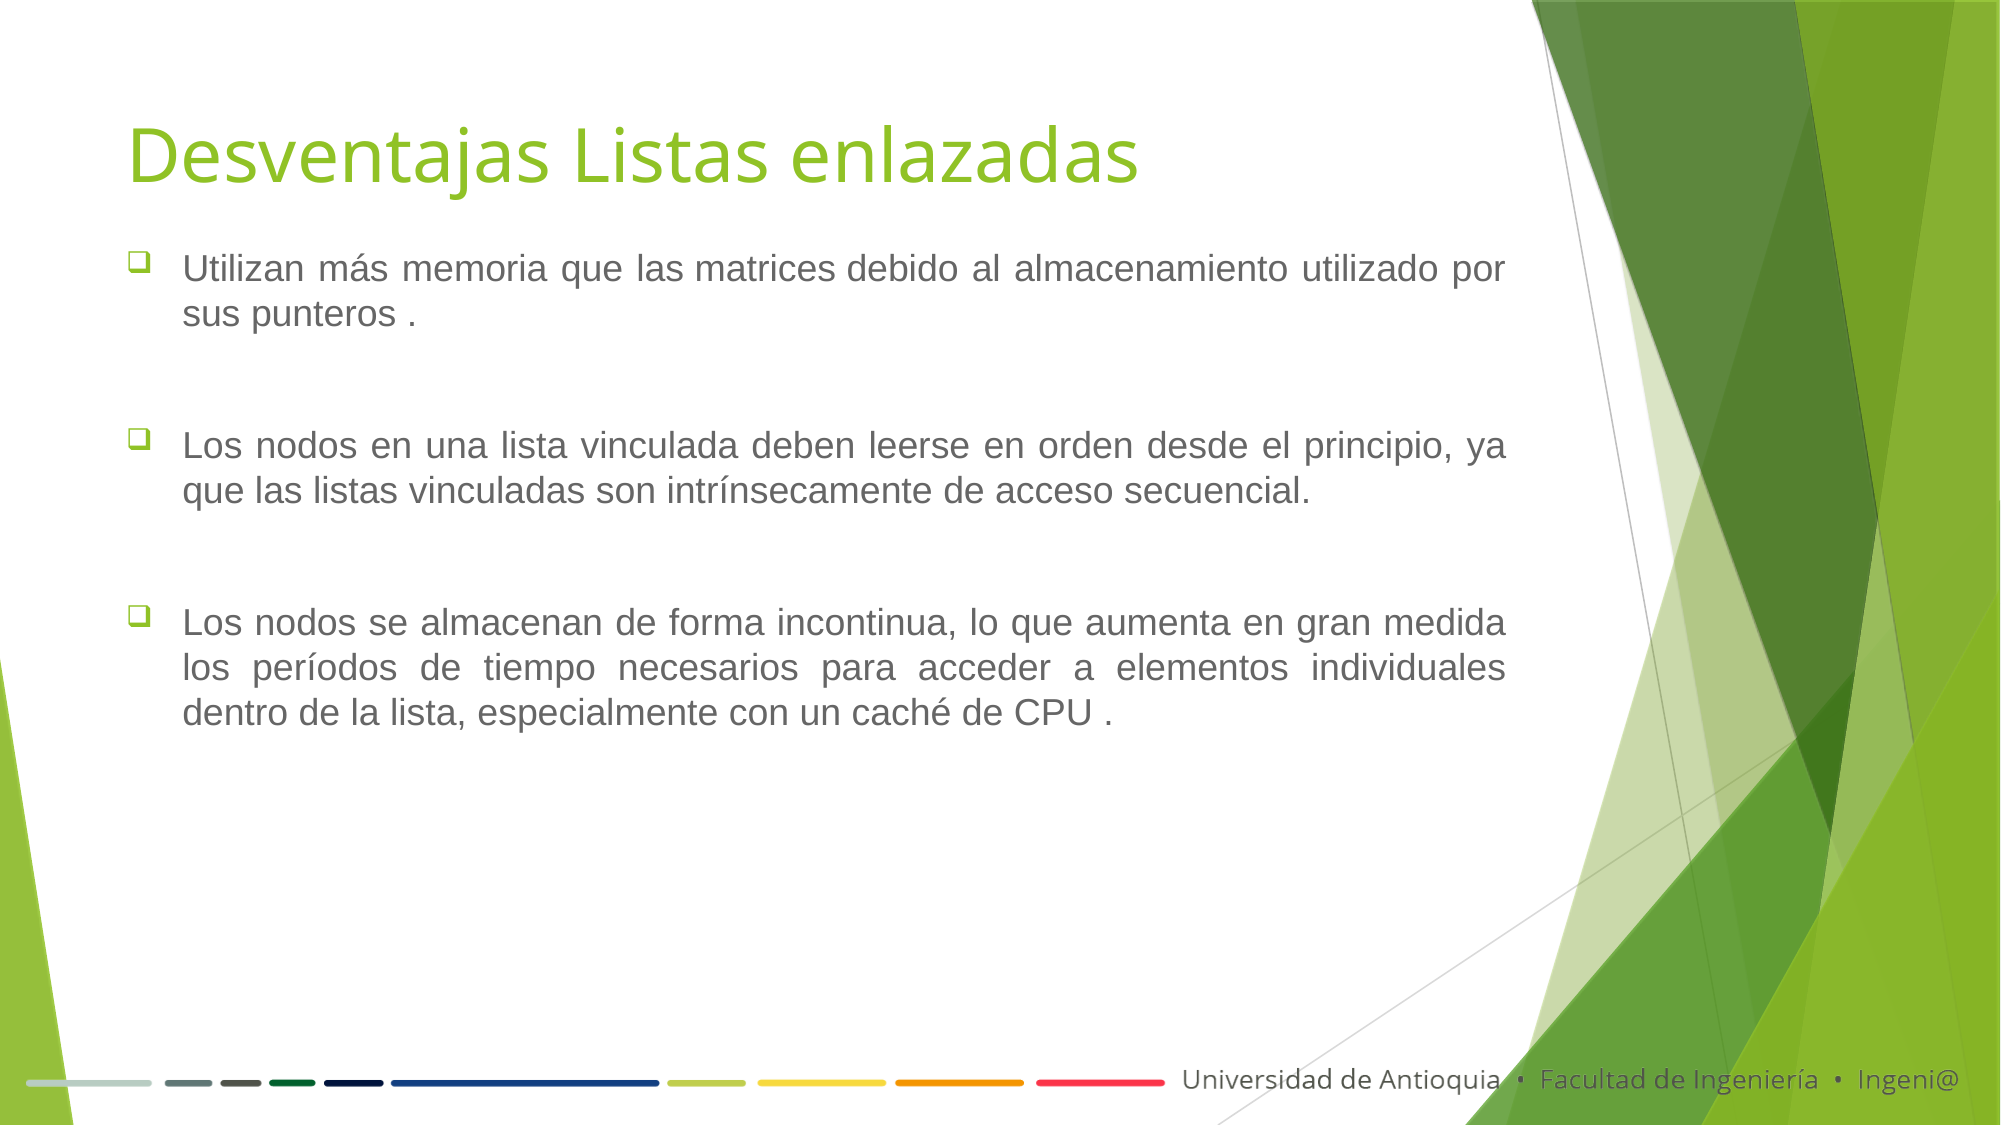

# Desventajas Listas enlazadas
Utilizan más memoria que las matrices debido al almacenamiento utilizado por sus punteros .
Los nodos en una lista vinculada deben leerse en orden desde el principio, ya que las listas vinculadas son intrínsecamente de acceso secuencial.
Los nodos se almacenan de forma incontinua, lo que aumenta en gran medida los períodos de tiempo necesarios para acceder a elementos individuales dentro de la lista, especialmente con un caché de CPU .